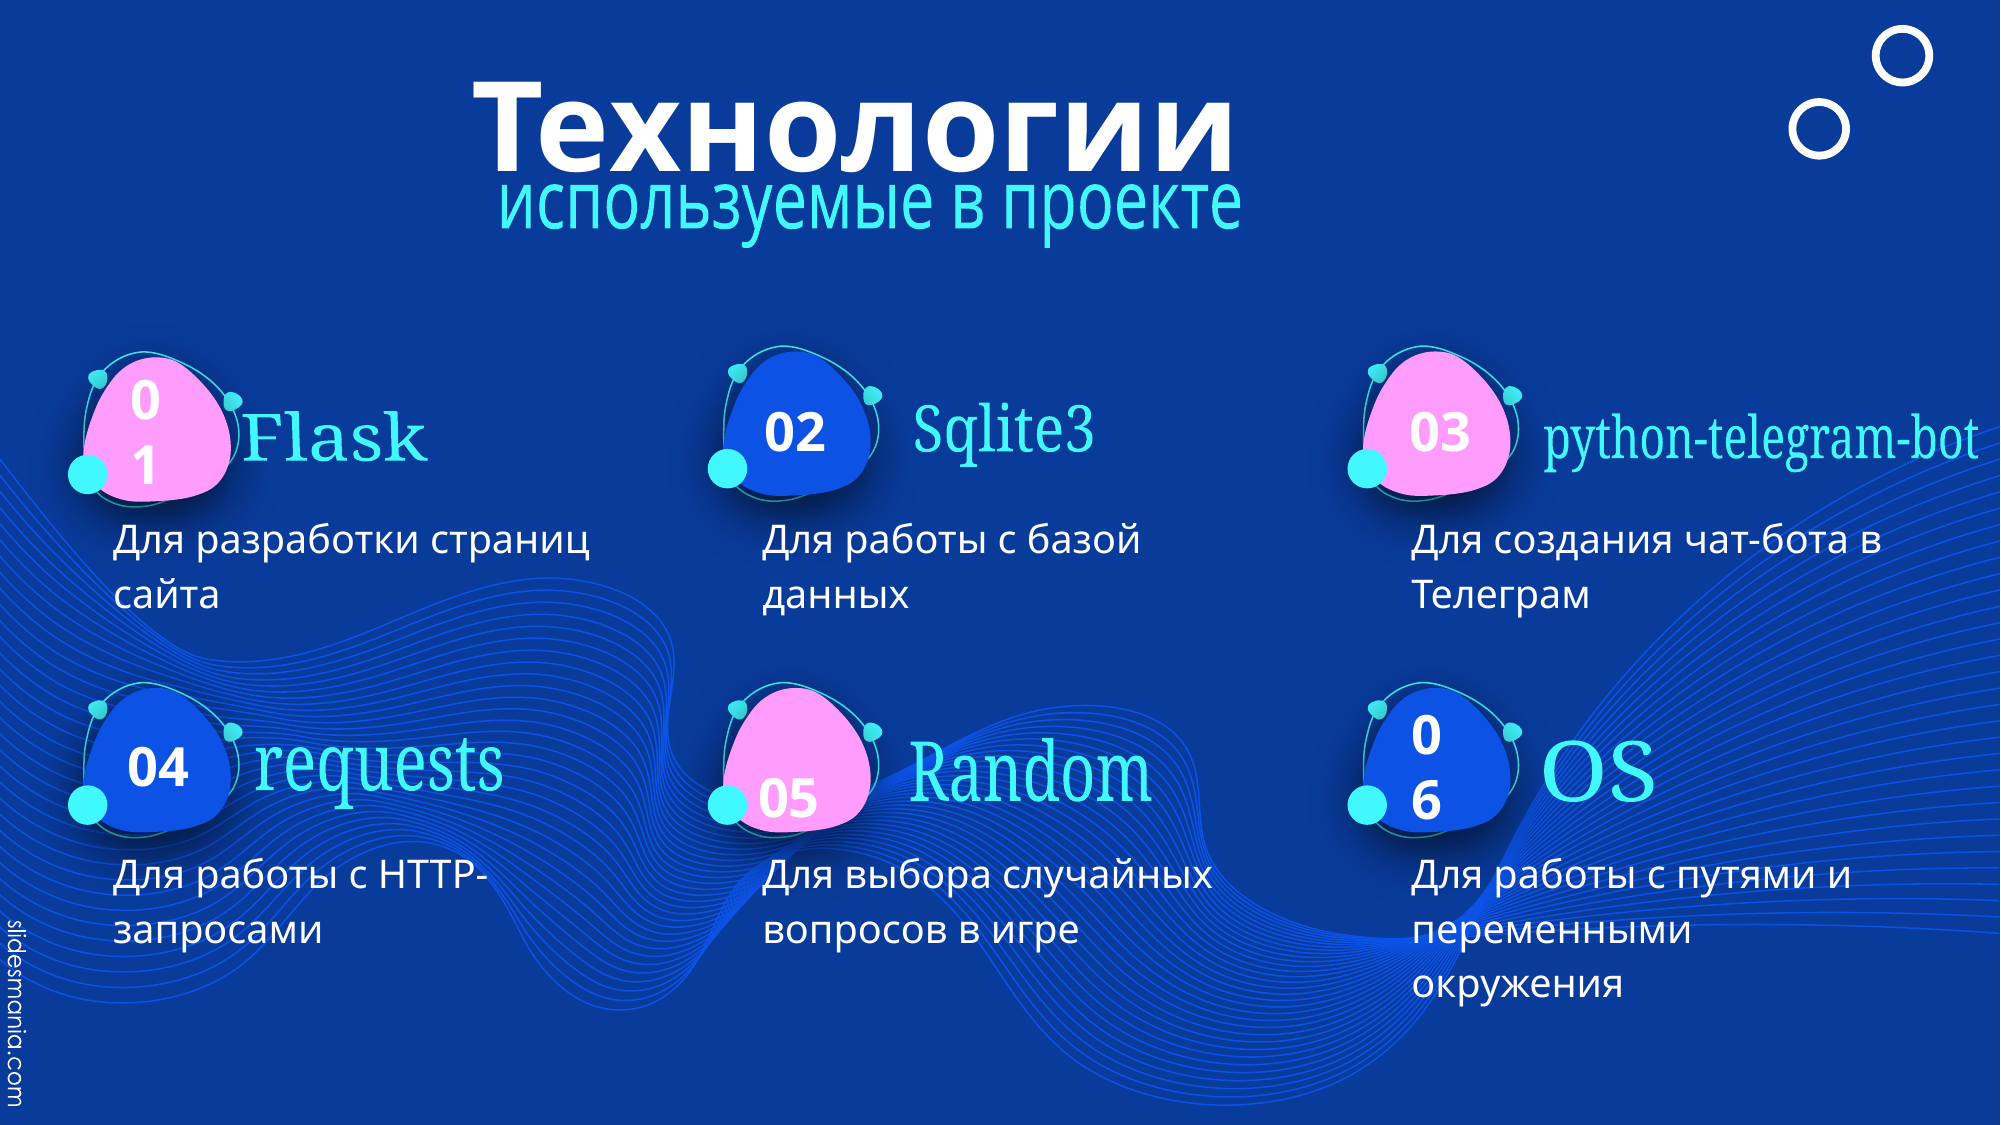

# Технологии
используемые в проекте
01
02
03
Sqlite3
Flask
python-telegram-bot
Для разработки страниц сайта
Для работы с базой данных
Для создания чат-бота в Телеграм
 05
04
06
Random
requests
OS
Для работы с HTTP-запросами
Для выбора случайных вопросов в игре
Для работы с путями и переменными окружения